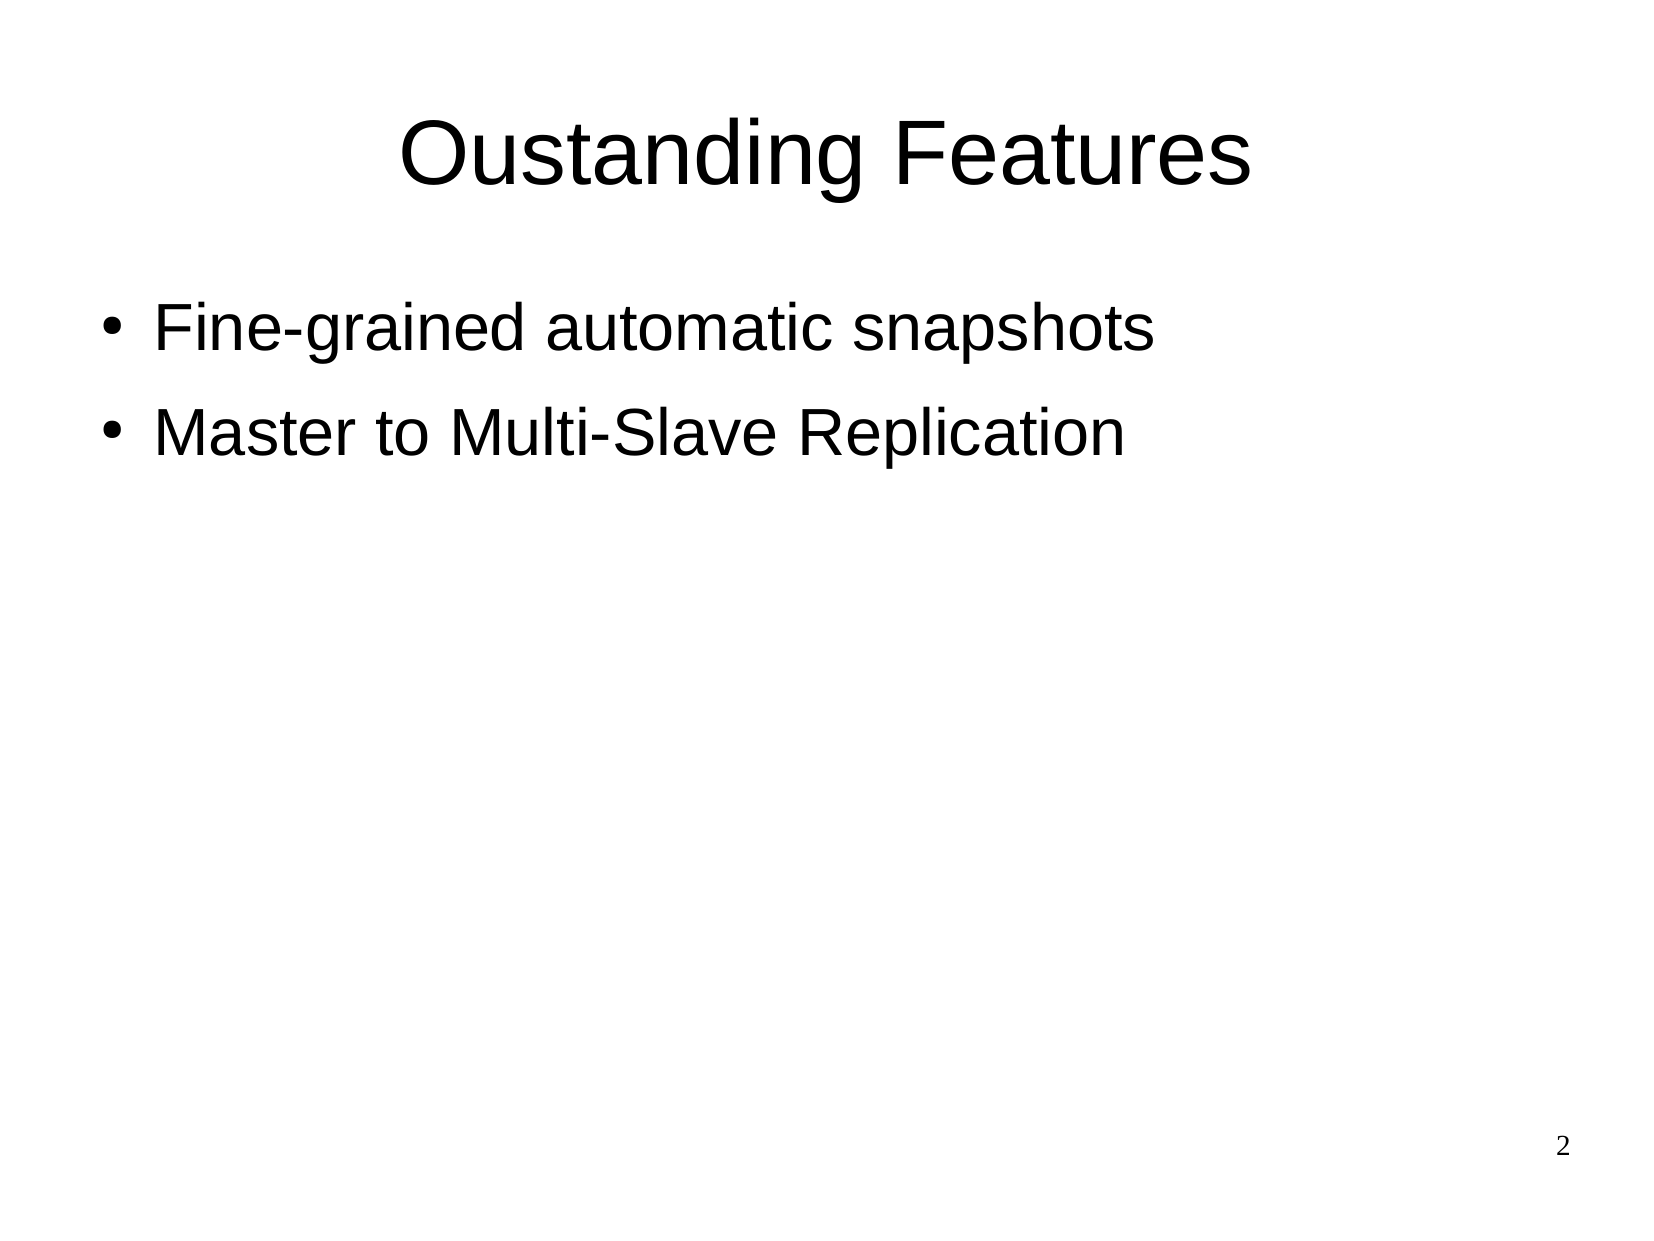

# Oustanding Features
Fine-grained automatic snapshots
Master to Multi-Slave Replication
2